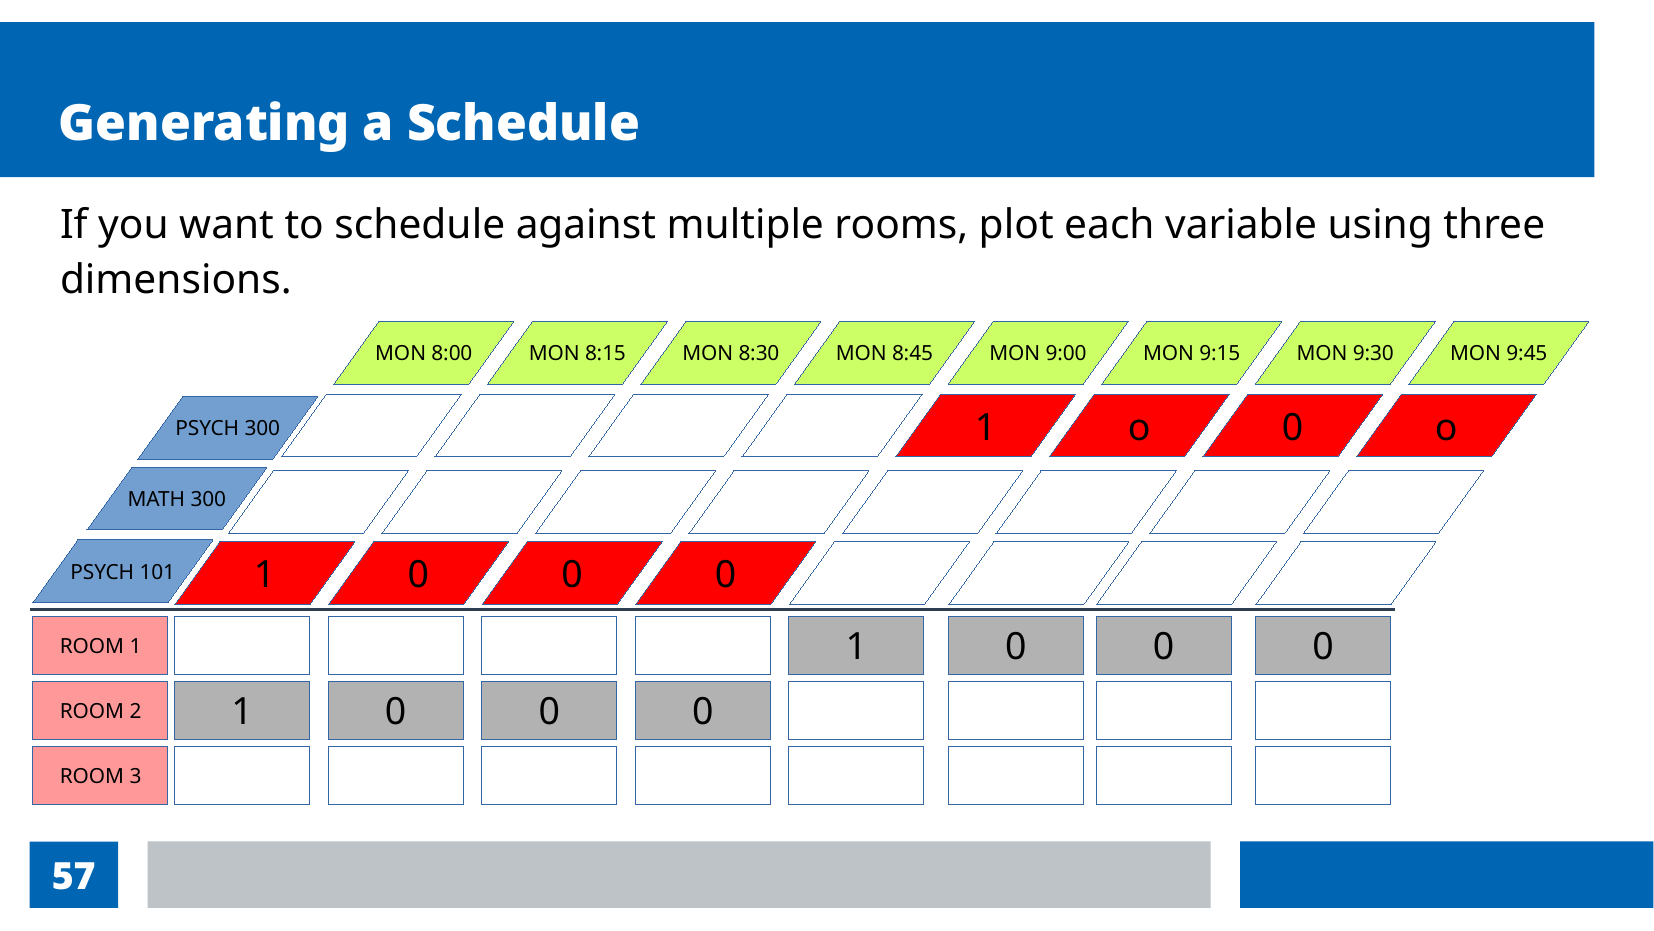

# Generating a Schedule
If you want to schedule against multiple rooms, plot each variable using three dimensions.
MON 8:00
MON 8:15
MON 8:30
MON 8:45
MON 9:00
MON 9:15
MON 9:30
MON 9:45
1
o
0
o
PSYCH 300
MATH 300
PSYCH 101
1
0
0
0
ROOM 1
1
0
0
0
ROOM 2
1
0
0
0
ROOM 3
57